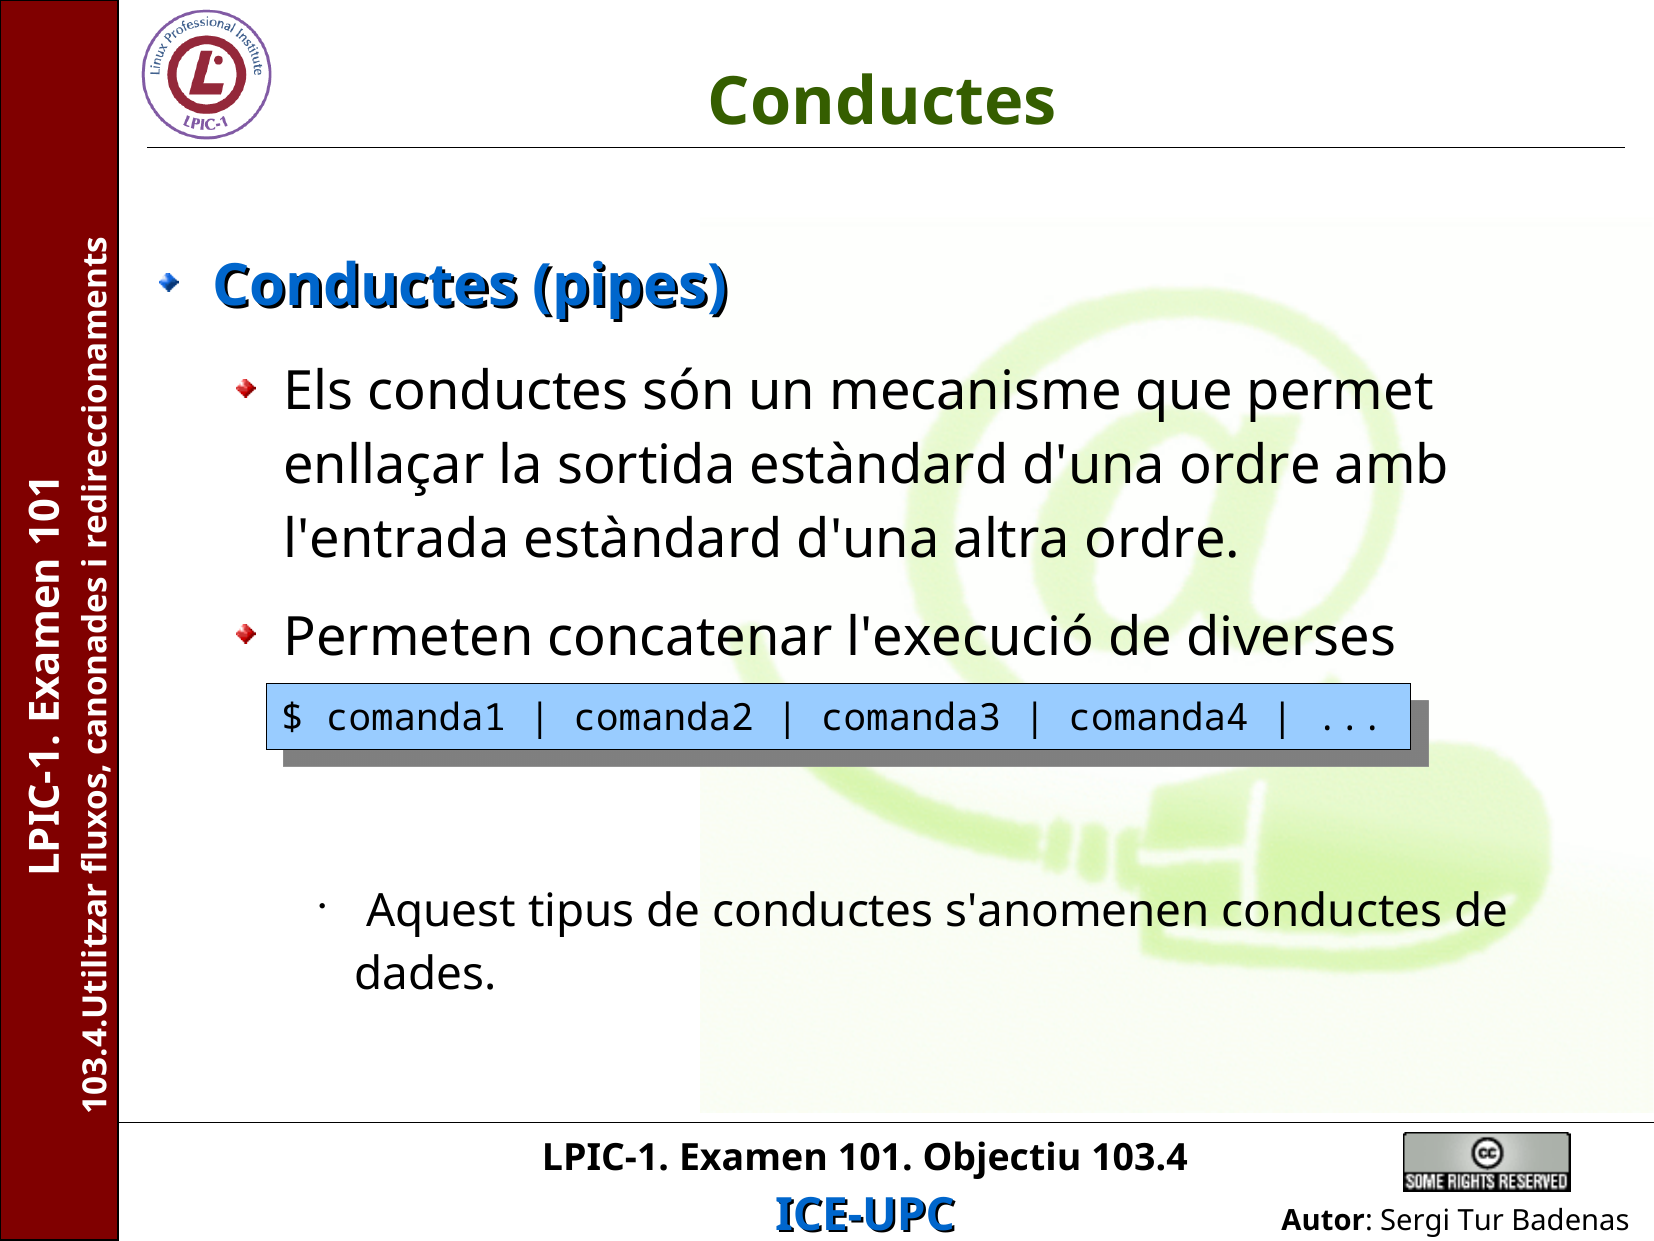

# Conductes
Conductes (pipes)
Els conductes són un mecanisme que permet enllaçar la sortida estàndard d'una ordre amb l'entrada estàndard d'una altra ordre.
Permeten concatenar l'execució de diverses comandes:
 Aquest tipus de conductes s'anomenen conductes de dades.
$ comanda1 | comanda2 | comanda3 | comanda4 | ...